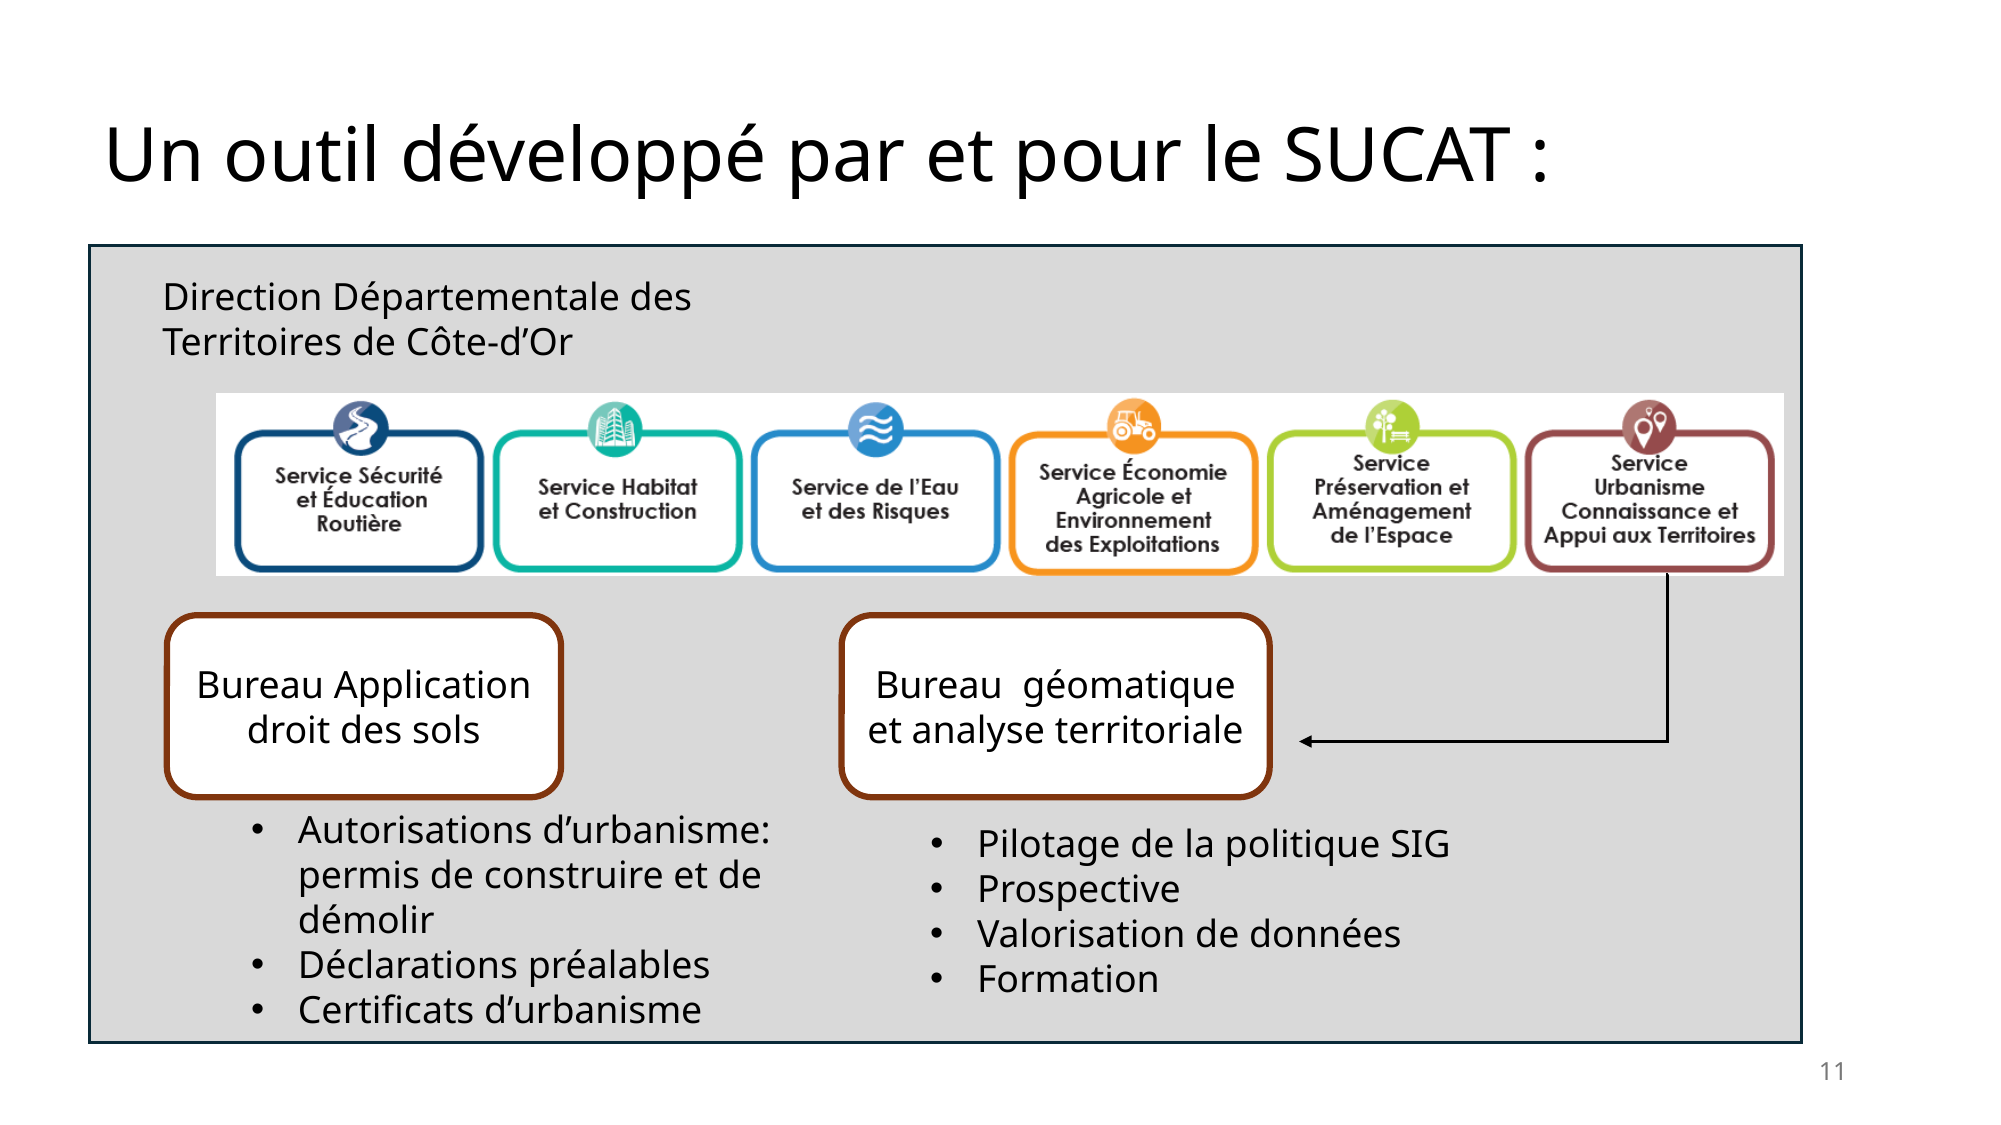

# Un outil développé par et pour le SUCAT :
Direction Départementale des Territoires de Côte-d’Or
Bureau Application droit des sols
Bureau géomatique et analyse territoriale
Autorisations d’urbanisme: permis de construire et de démolir
Déclarations préalables
Certificats d’urbanisme
Pilotage de la politique SIG
Prospective
Valorisation de données
Formation